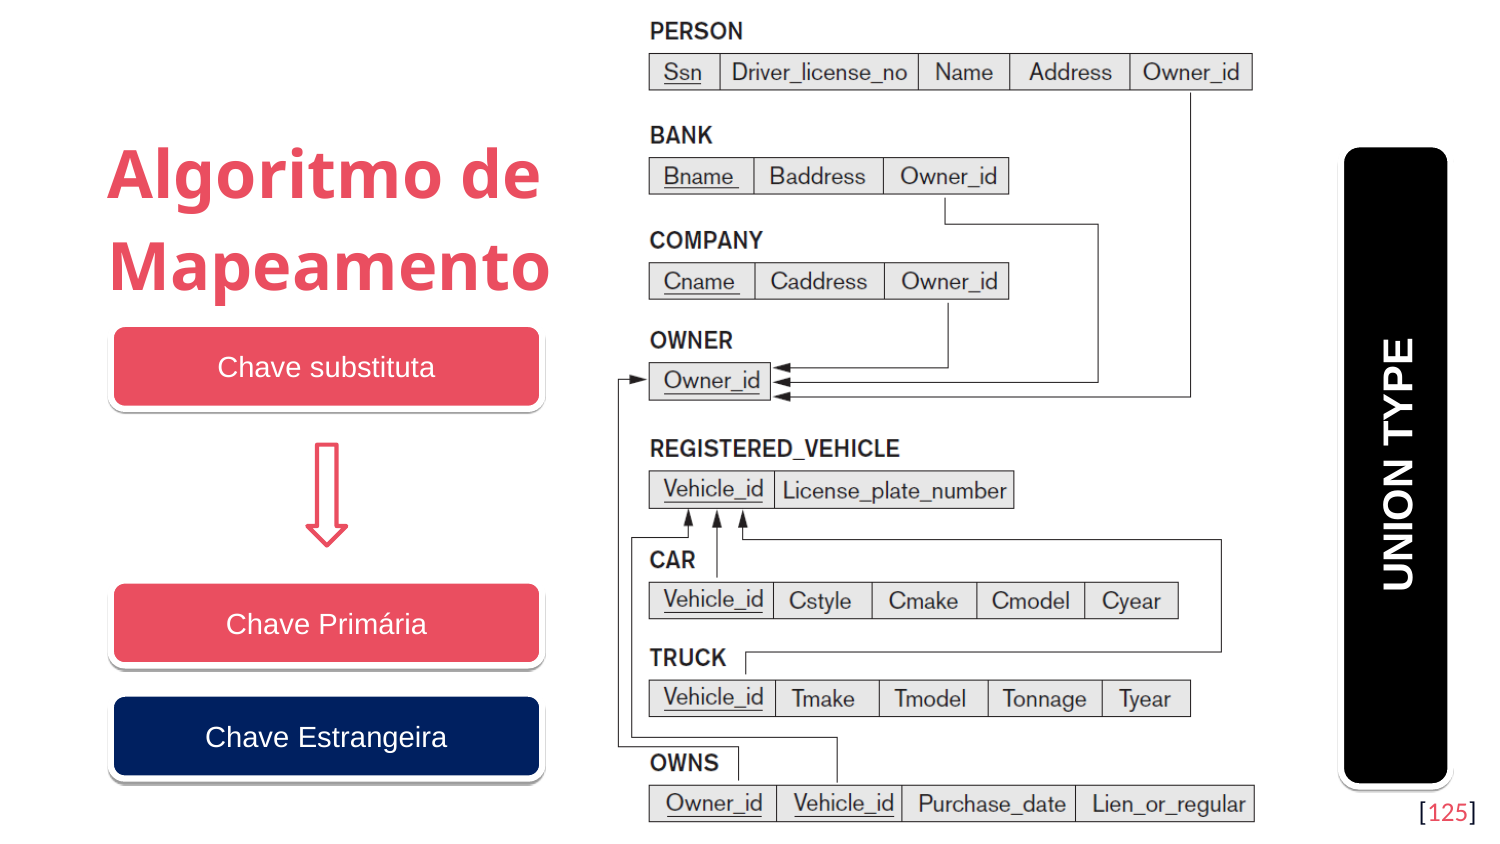

Algoritmo de Mapeamento
Chave substituta
UNION TYPE
Chave Primária
Chave Estrangeira